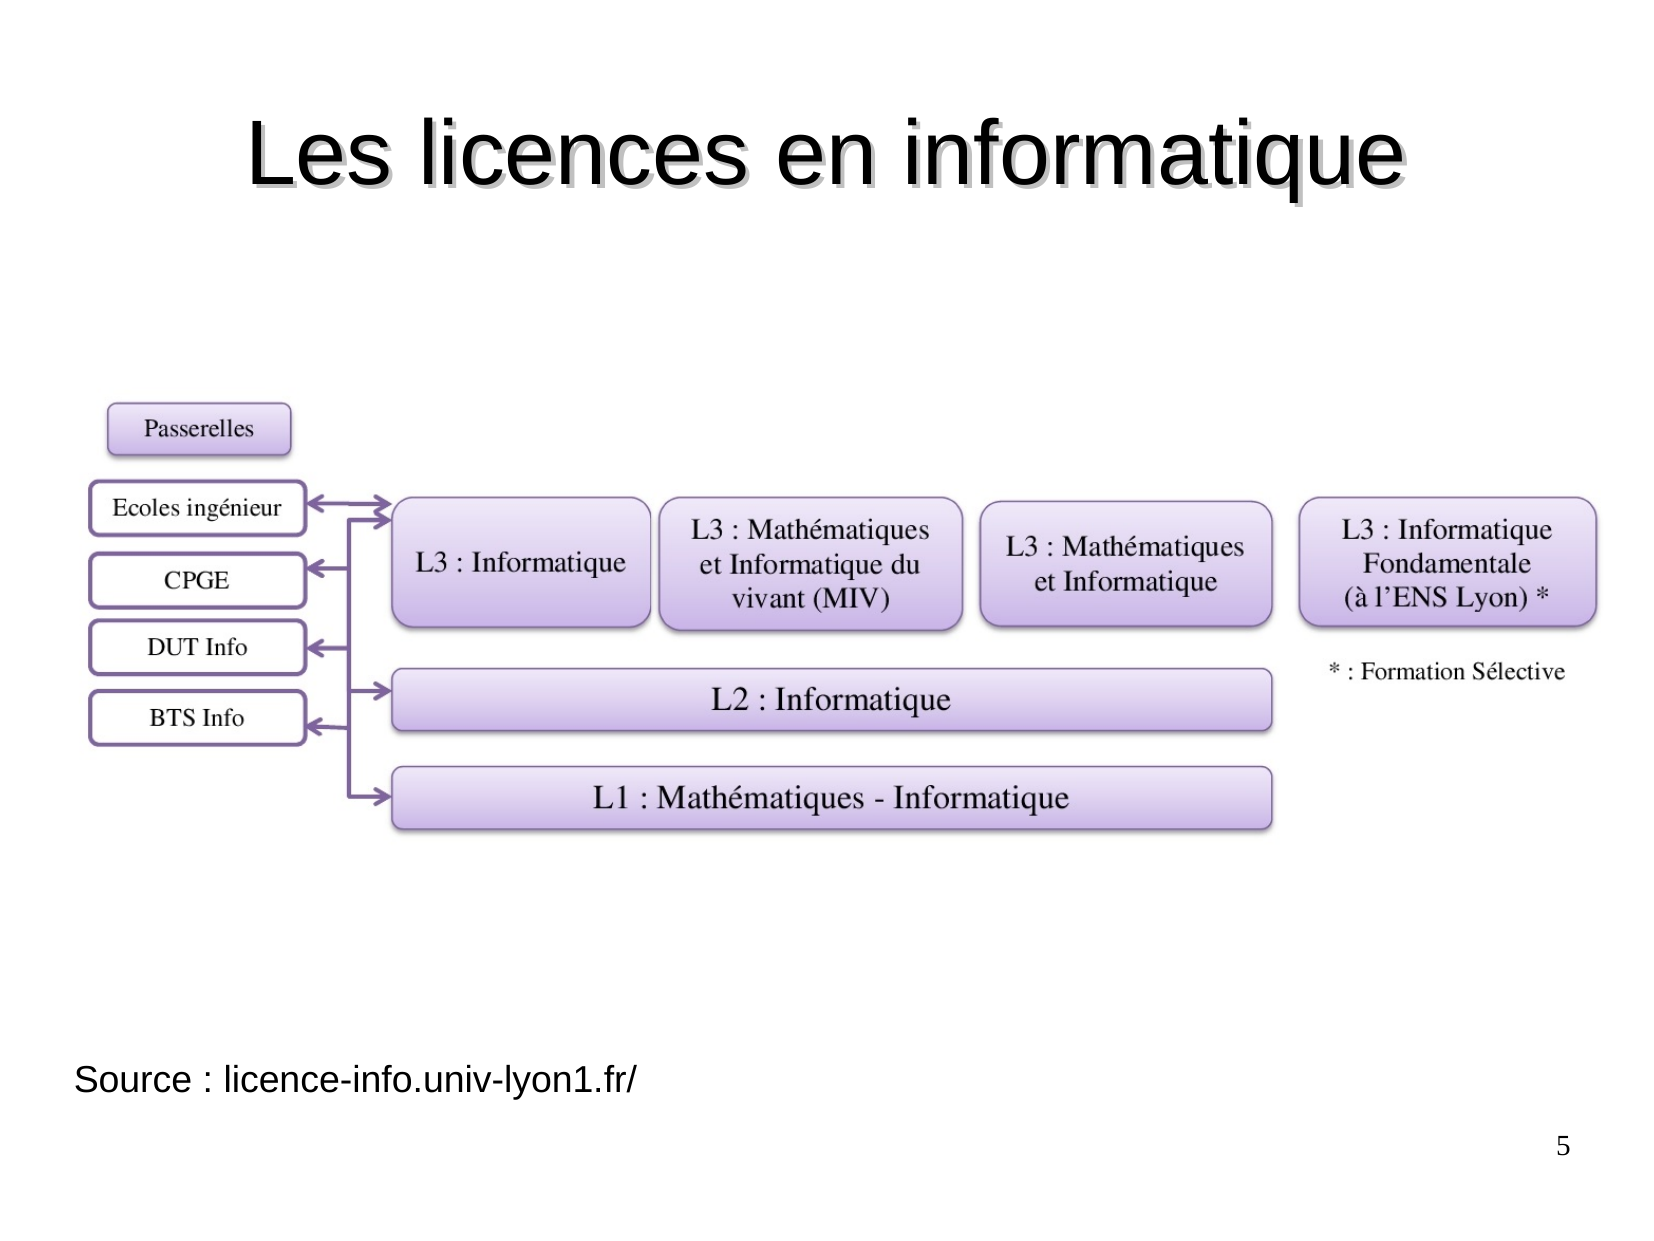

# Les licences en informatique
Source : licence-info.univ-lyon1.fr/
5